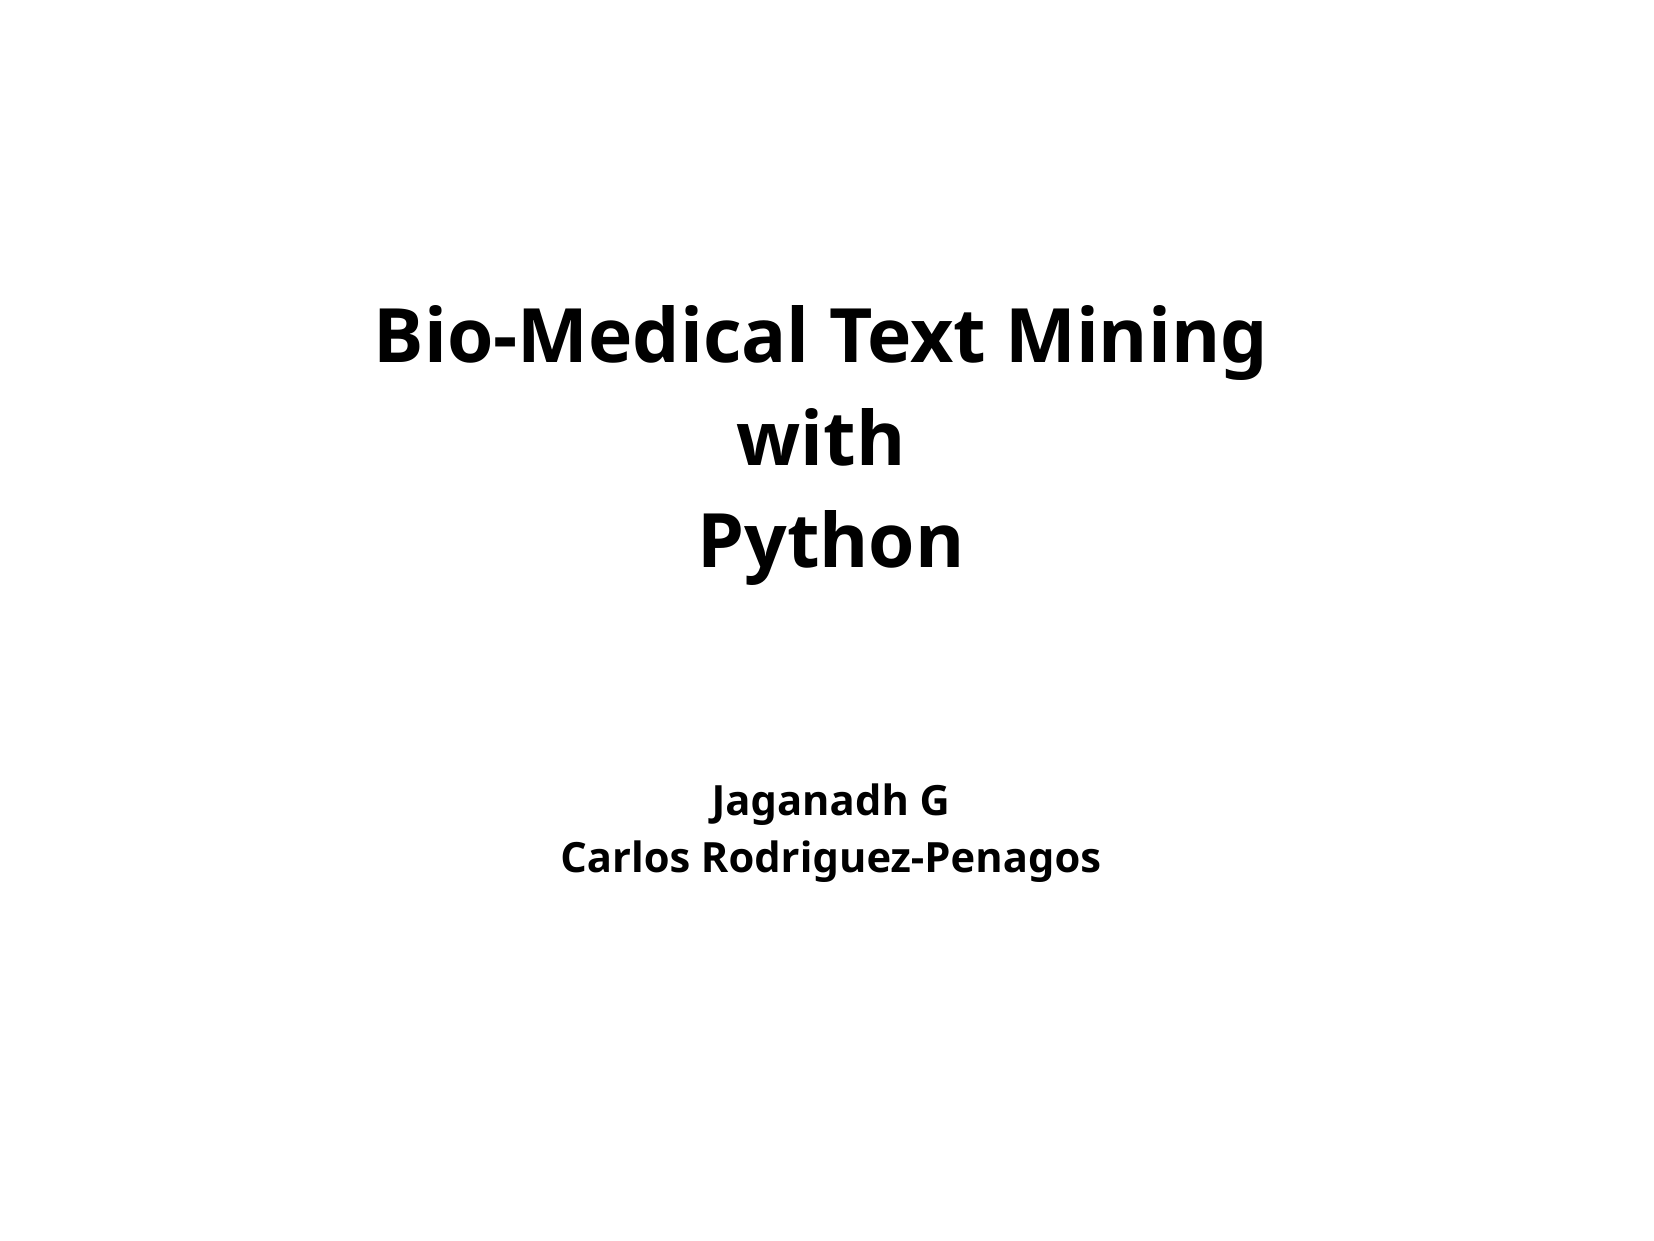

# Bio-Medical Text Mining with Python Jaganadh G Carlos Rodriguez-Penagos